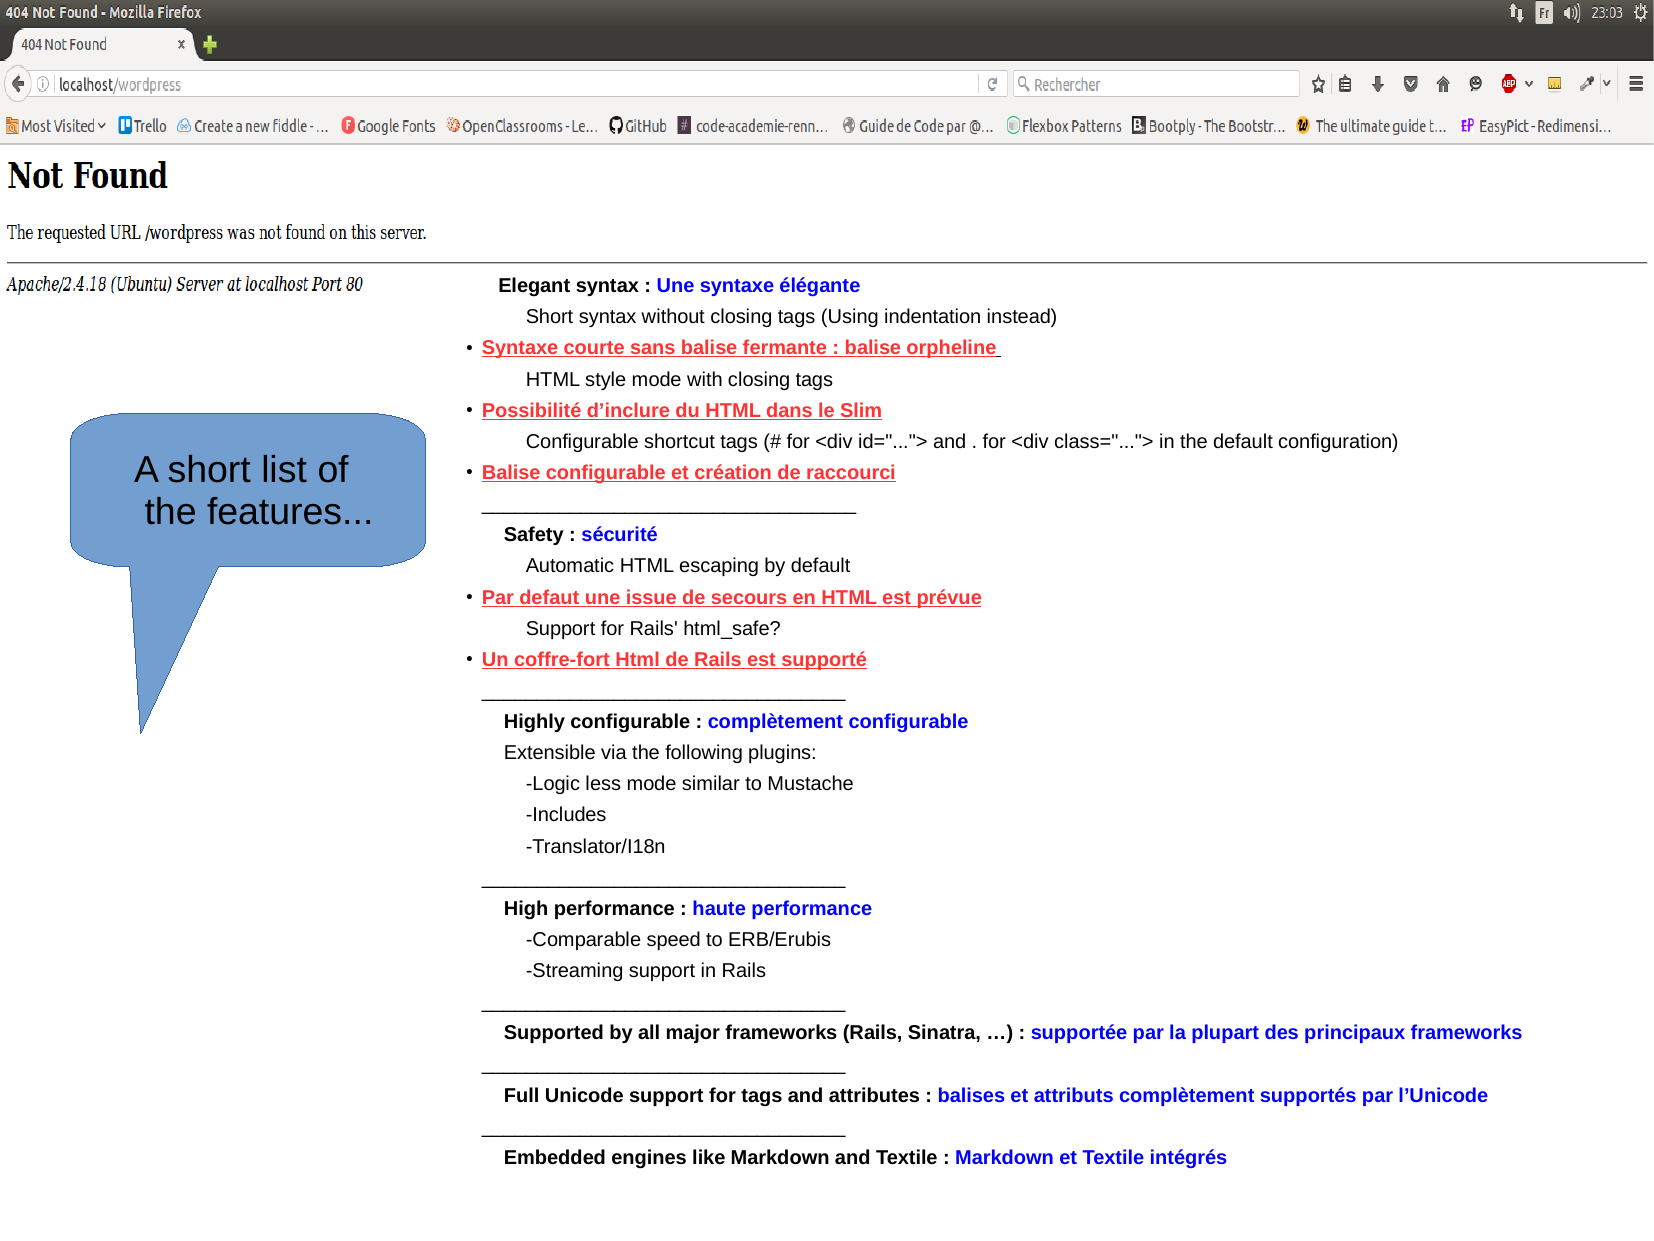

# Elegant syntax : Une syntaxe élégante
 Short syntax without closing tags (Using indentation instead)
Syntaxe courte sans balise fermante : balise orpheline
 HTML style mode with closing tags
Possibilité d’inclure du HTML dans le Slim
 Configurable shortcut tags (# for <div id="..."> and . for <div class="..."> in the default configuration)
Balise configurable et création de raccourci
__________________________________
 Safety : sécurité
 Automatic HTML escaping by default
Par defaut une issue de secours en HTML est prévue
 Support for Rails' html_safe?
Un coffre-fort Html de Rails est supporté
_________________________________
 Highly configurable : complètement configurable
 Extensible via the following plugins:
 -Logic less mode similar to Mustache
 -Includes
 -Translator/I18n
_________________________________
 High performance : haute performance
 -Comparable speed to ERB/Erubis
 -Streaming support in Rails
_________________________________
 Supported by all major frameworks (Rails, Sinatra, …) : supportée par la plupart des principaux frameworks
_________________________________
 Full Unicode support for tags and attributes : balises et attributs complètement supportés par l’Unicode
_________________________________
 Embedded engines like Markdown and Textile : Markdown et Textile intégrés
A short list of
 the features...